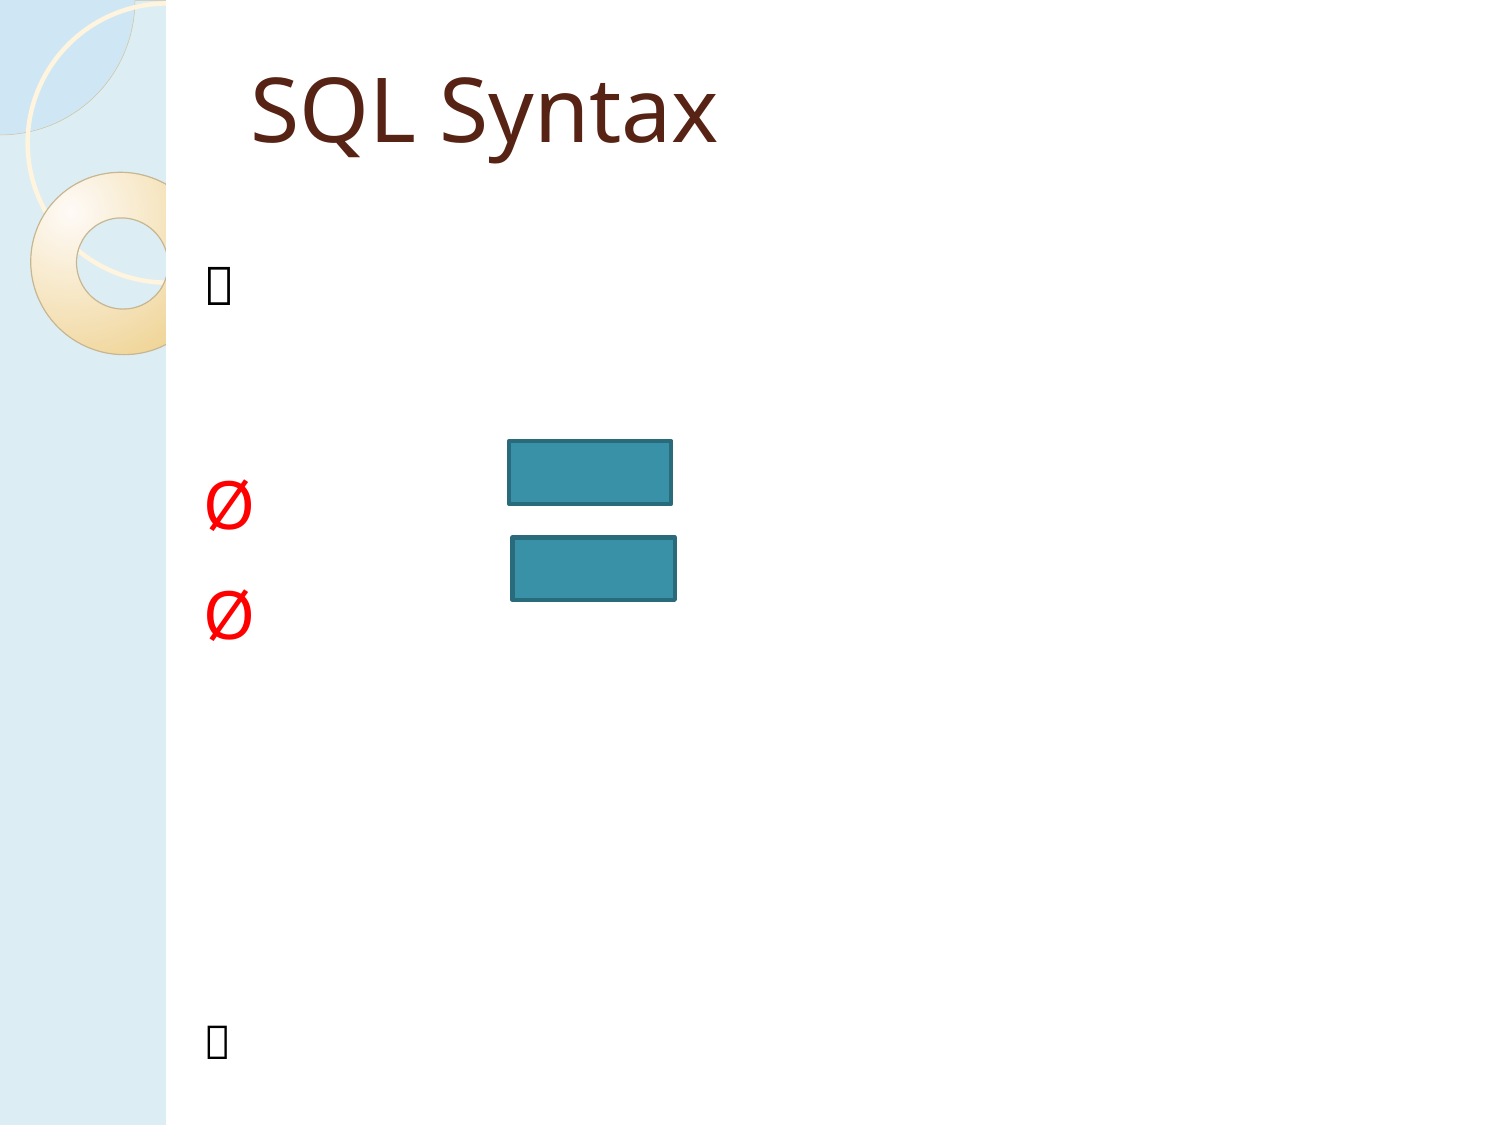

# SQL Syntax
SQL is NOT case sensitive:
SELECT select;
FROM from;
		SELECT * FROM table_name;
Some database systems require a SEMICOLON at the end of each SQL statement.